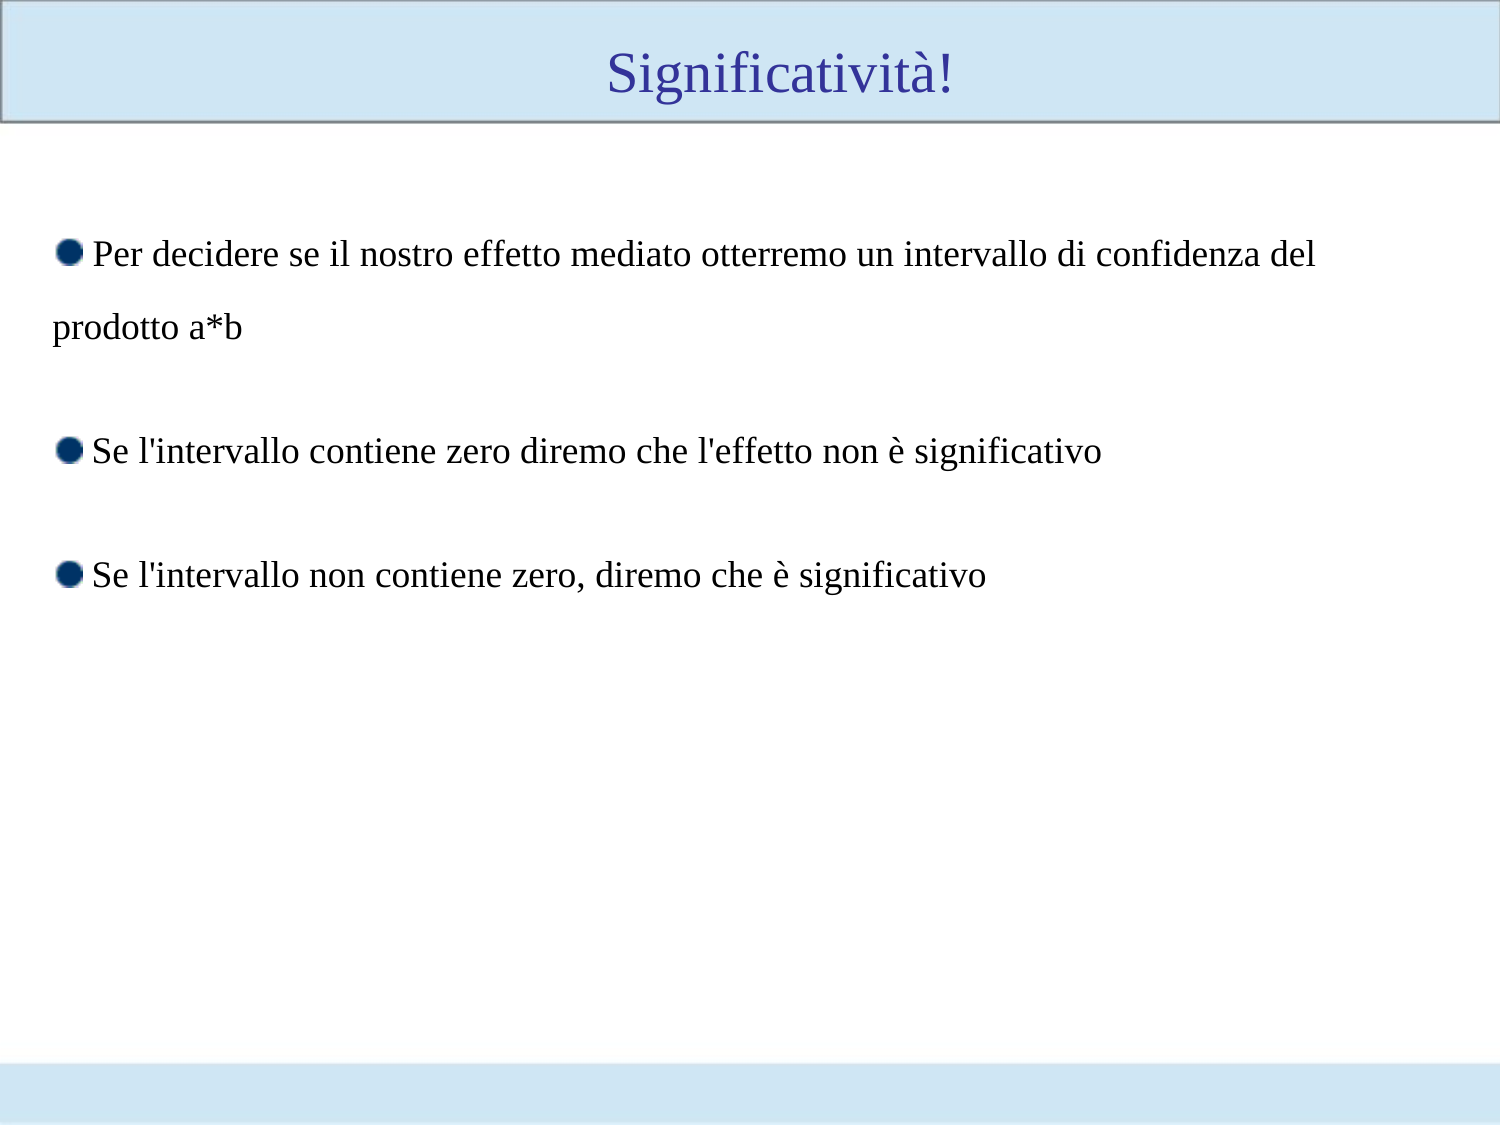

# Significatività!
 Per decidere se il nostro effetto mediato otterremo un intervallo di confidenza del prodotto a*b
 Se l'intervallo contiene zero diremo che l'effetto non è significativo
 Se l'intervallo non contiene zero, diremo che è significativo